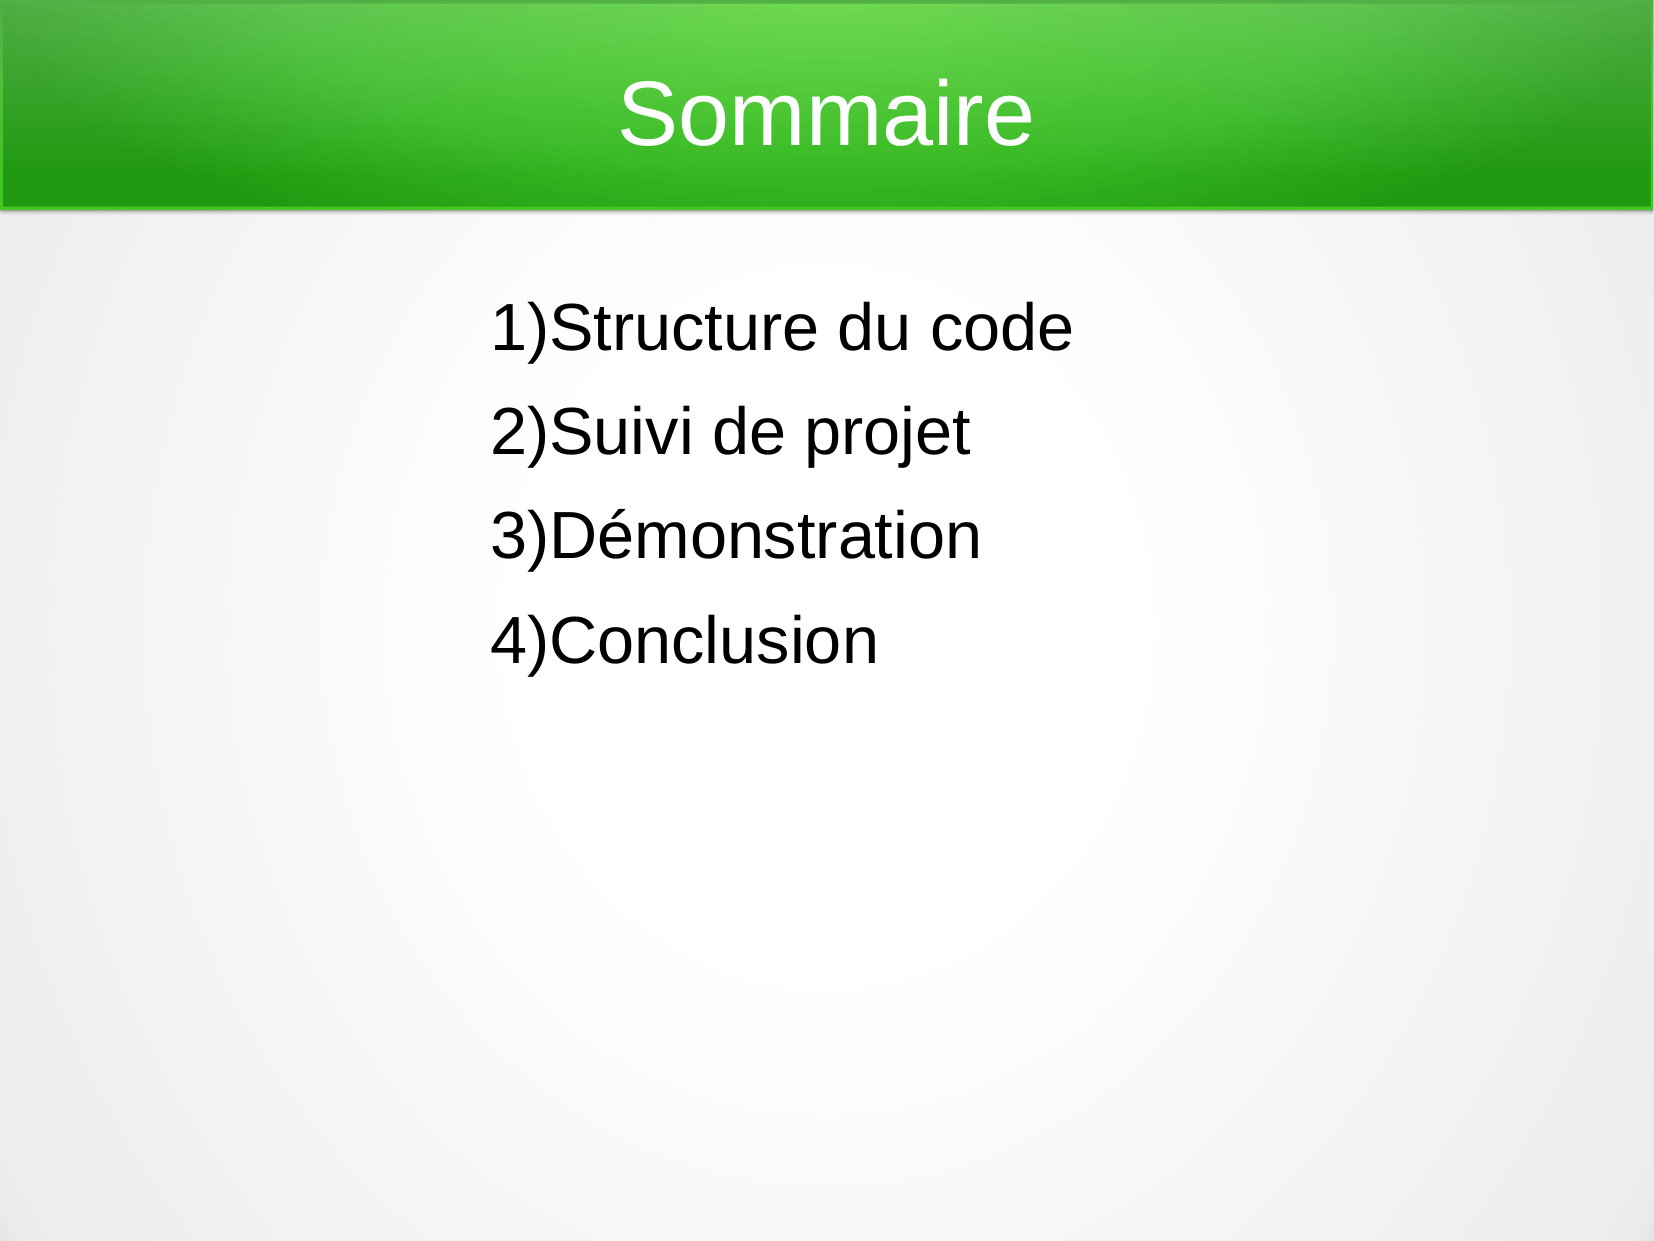

# Sommaire
Structure du code
Suivi de projet
Démonstration
Conclusion